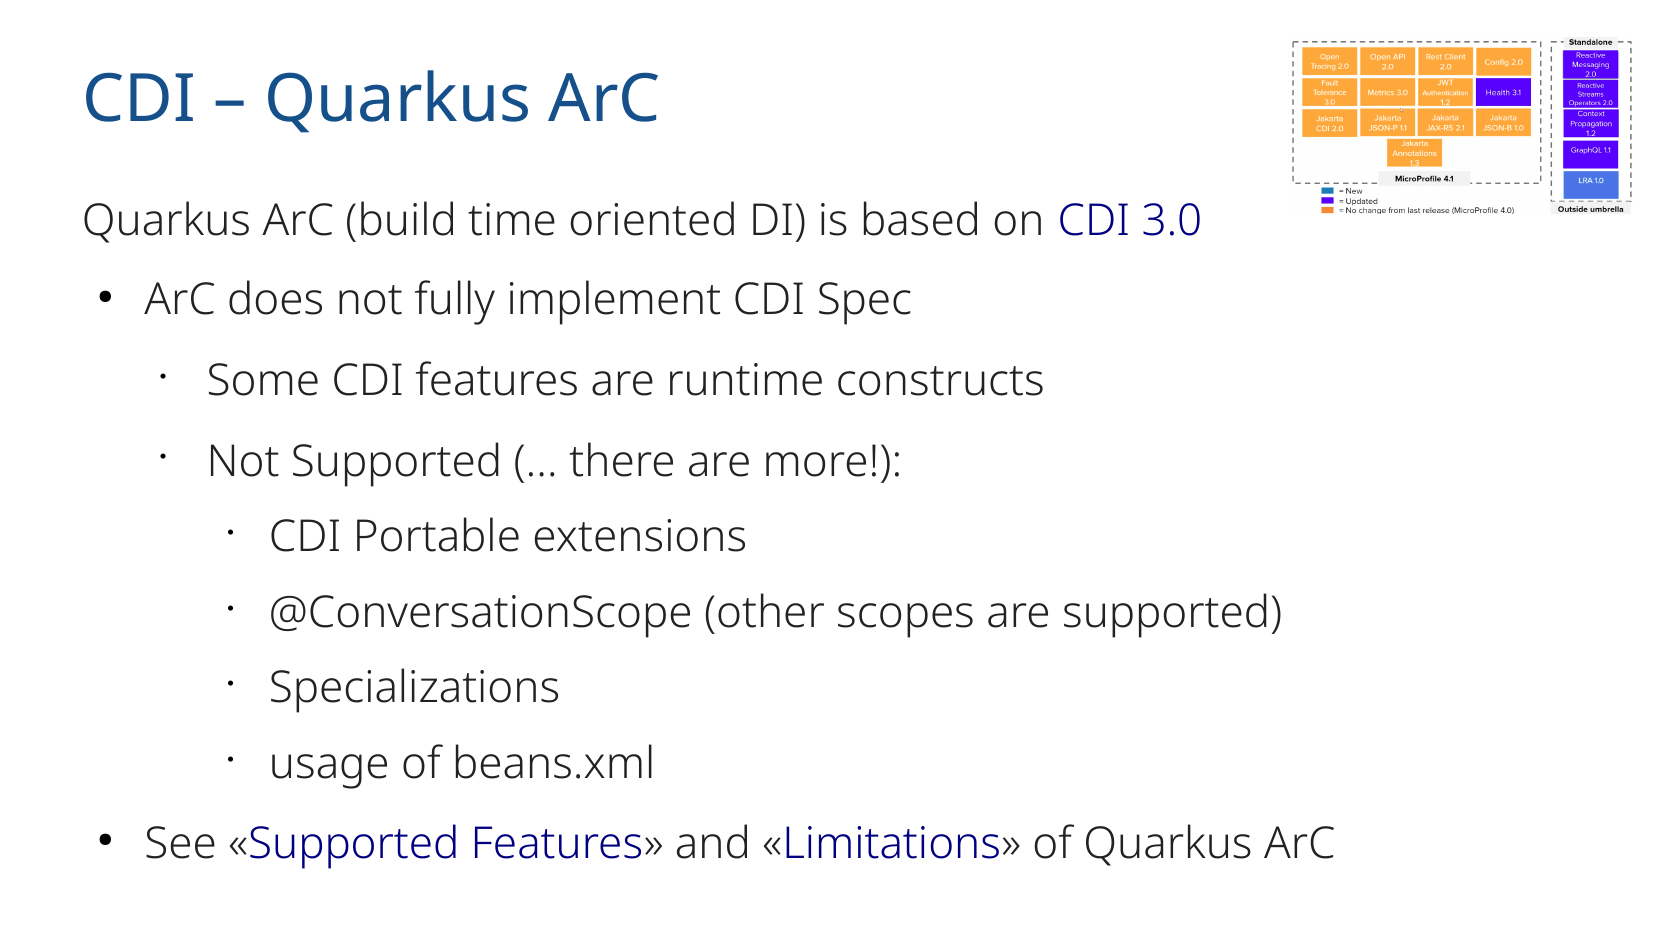

# CDI – Quarkus ArC
Quarkus ArC (build time oriented DI) is based on CDI 3.0
ArC does not fully implement CDI Spec
Some CDI features are runtime constructs
Not Supported (… there are more!):
CDI Portable extensions
@ConversationScope (other scopes are supported)
Specializations
usage of beans.xml
See «Supported Features» and «Limitations» of Quarkus ArC